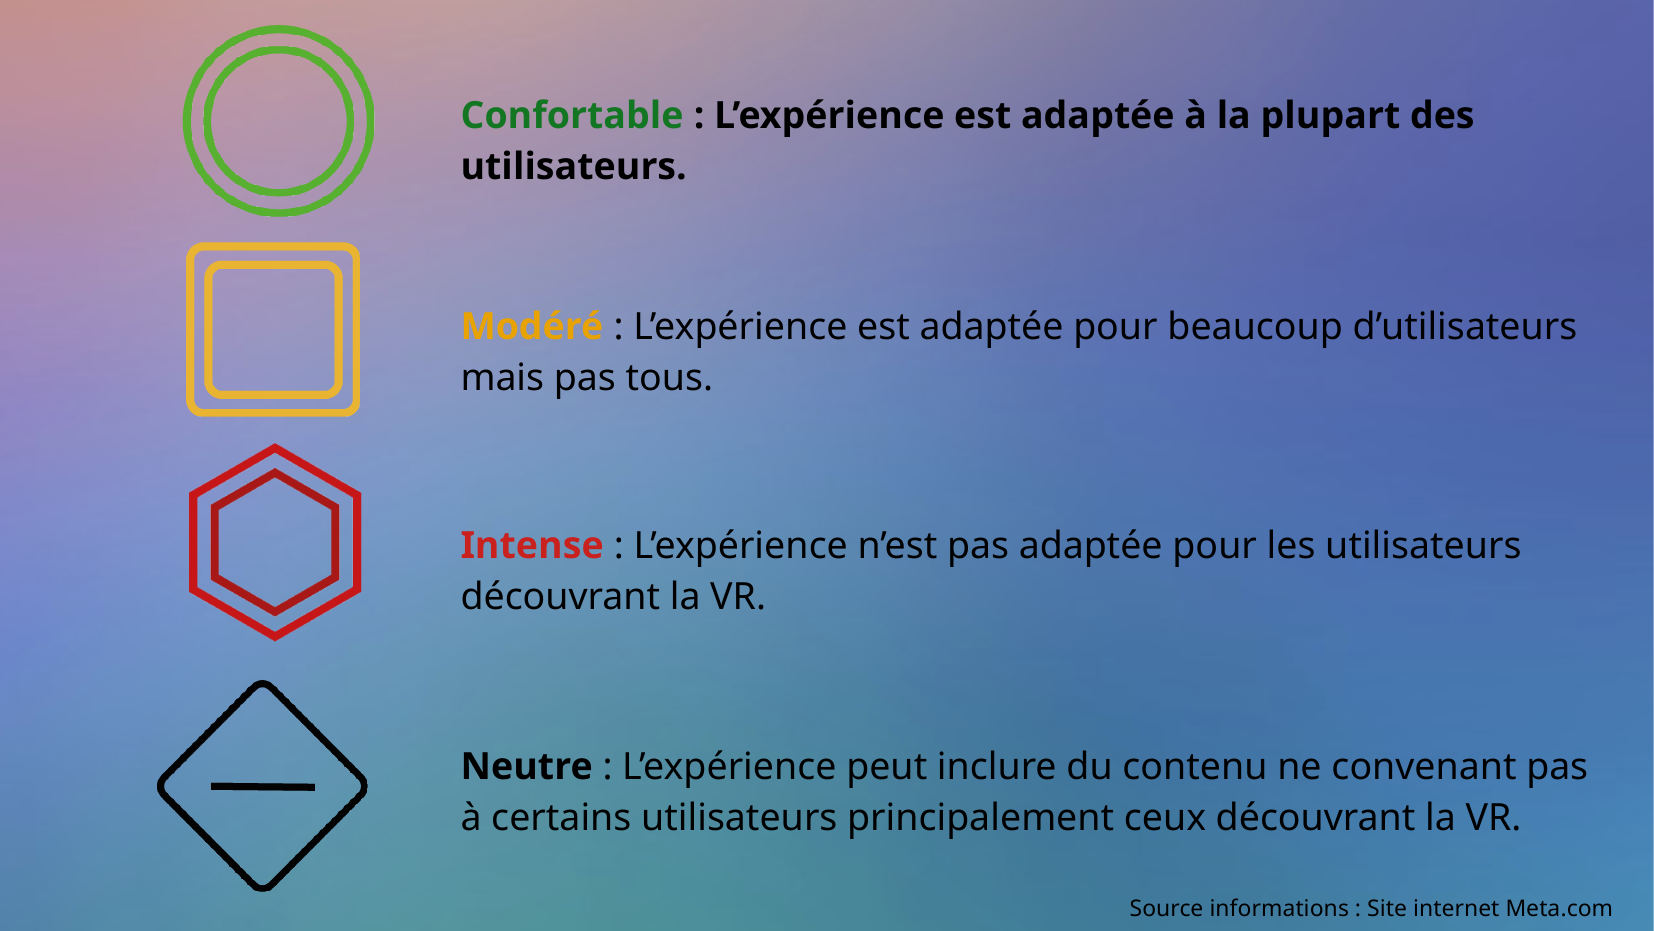

Confortable : L’expérience est adaptée à la plupart des utilisateurs.
Modéré : L’expérience est adaptée pour beaucoup d’utilisateurs mais pas tous.
Intense : L’expérience n’est pas adaptée pour les utilisateurs découvrant la VR.
Neutre : L’expérience peut inclure du contenu ne convenant pas à certains utilisateurs principalement ceux découvrant la VR.
Source informations : Site internet Meta.com